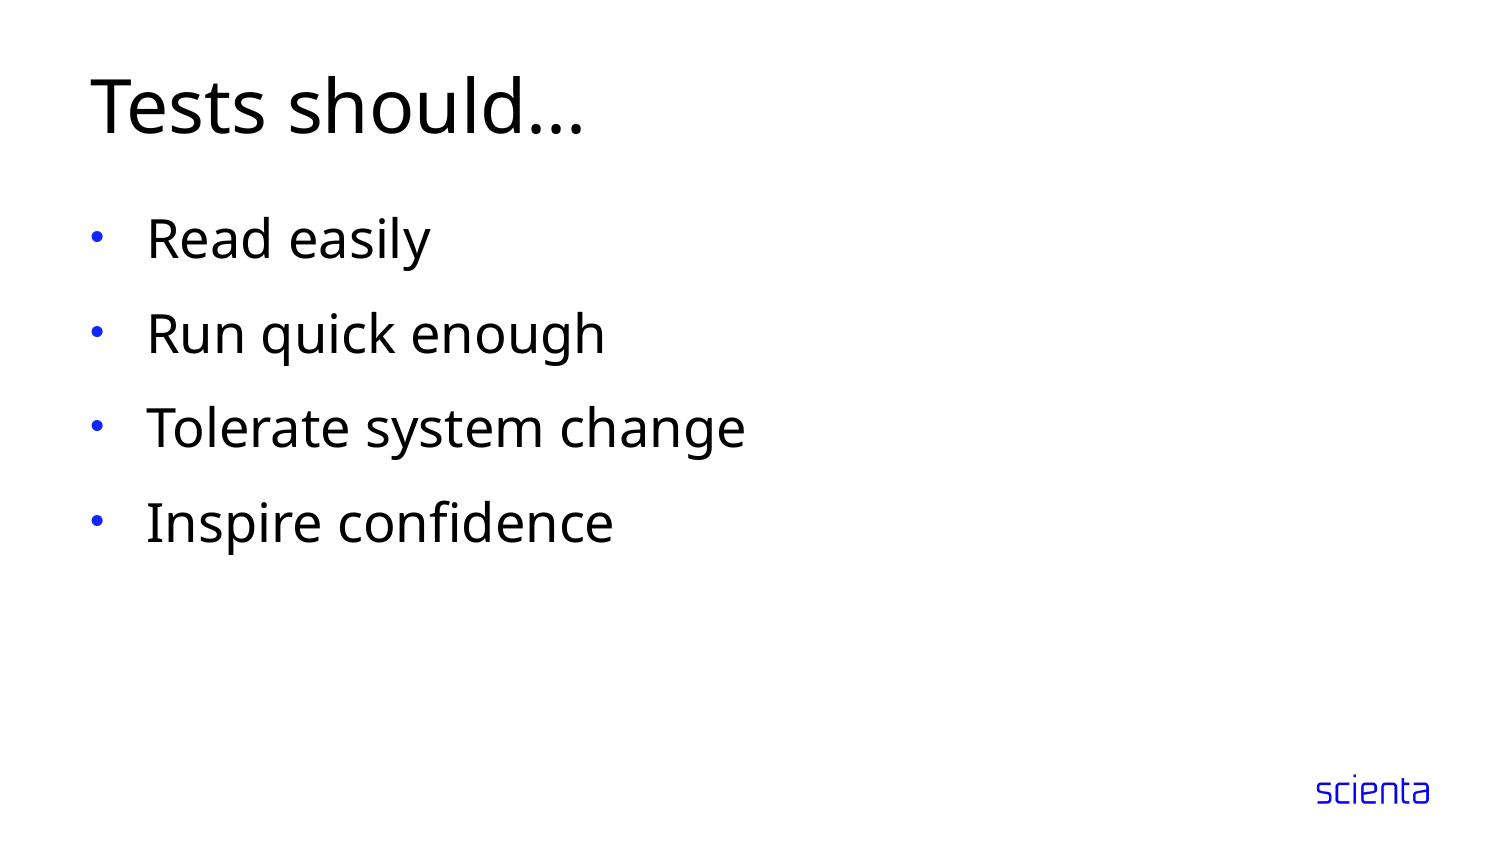

# Tests should...
Read easily
Run quick enough
Tolerate system change
Inspire confidence